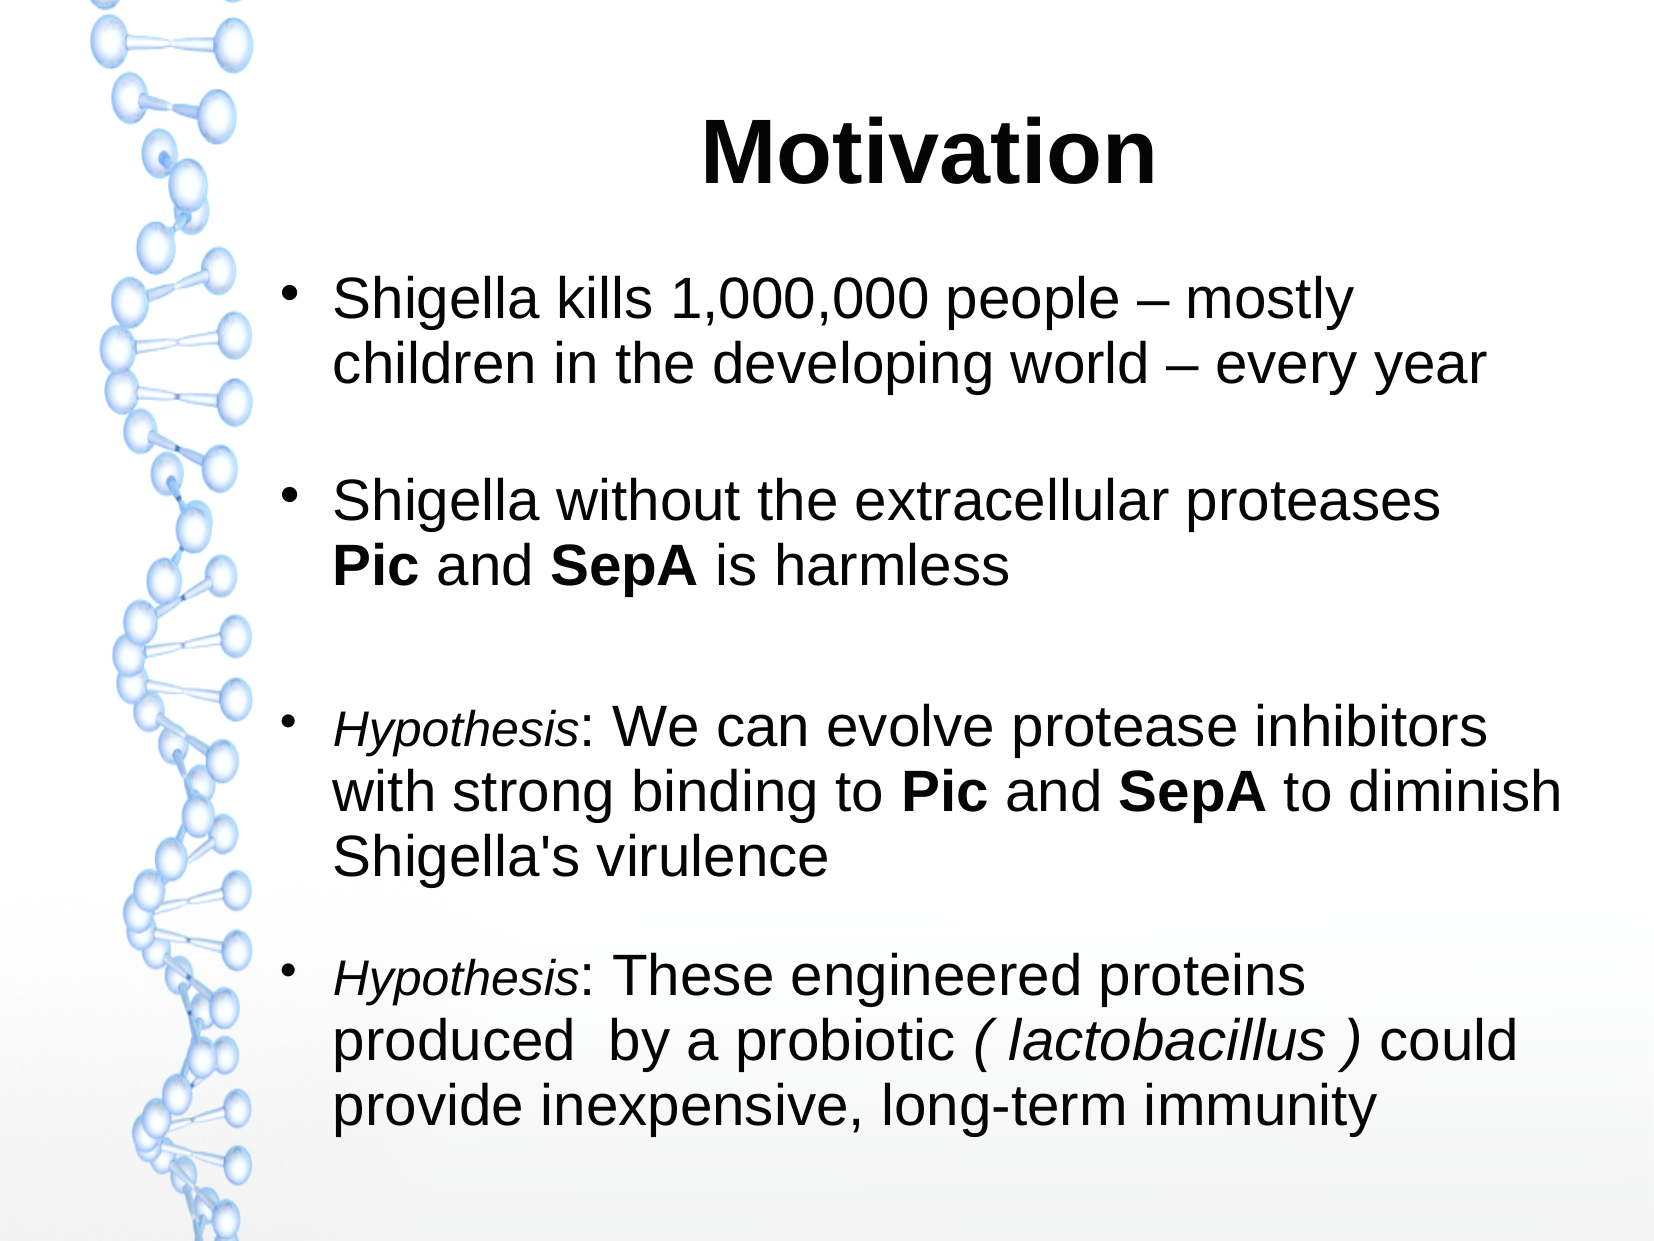

Motivation
Shigella kills 1,000,000 people – mostly children in the developing world – every year
Shigella without the extracellular proteases Pic and SepA is harmless
Hypothesis: We can evolve protease inhibitors with strong binding to Pic and SepA to diminish Shigella's virulence
Hypothesis: These engineered proteins produced by a probiotic ( lactobacillus ) could provide inexpensive, long-term immunity